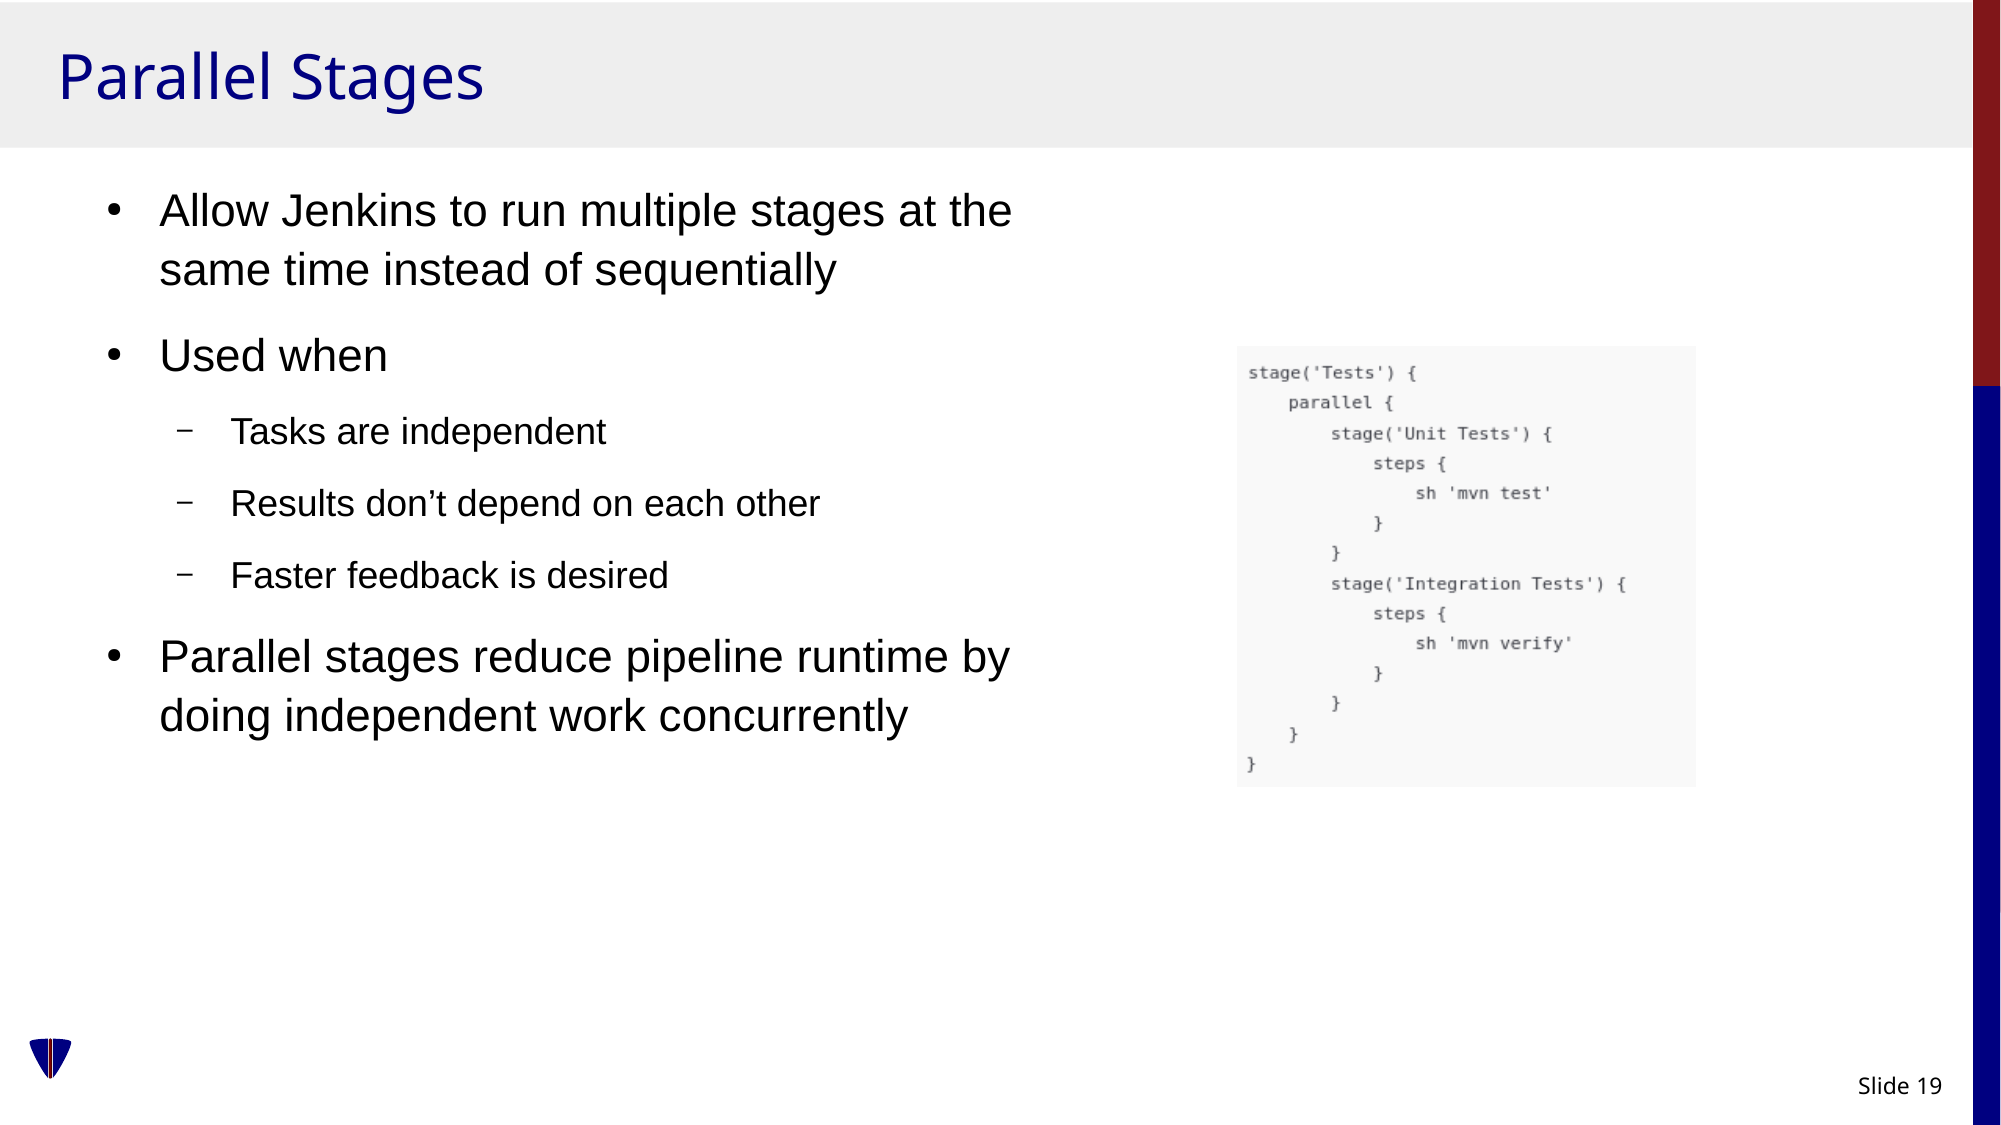

# Parallel Stages
Allow Jenkins to run multiple stages at the same time instead of sequentially
Used when
Tasks are independent
Results don’t depend on each other
Faster feedback is desired
Parallel stages reduce pipeline runtime by doing independent work concurrently